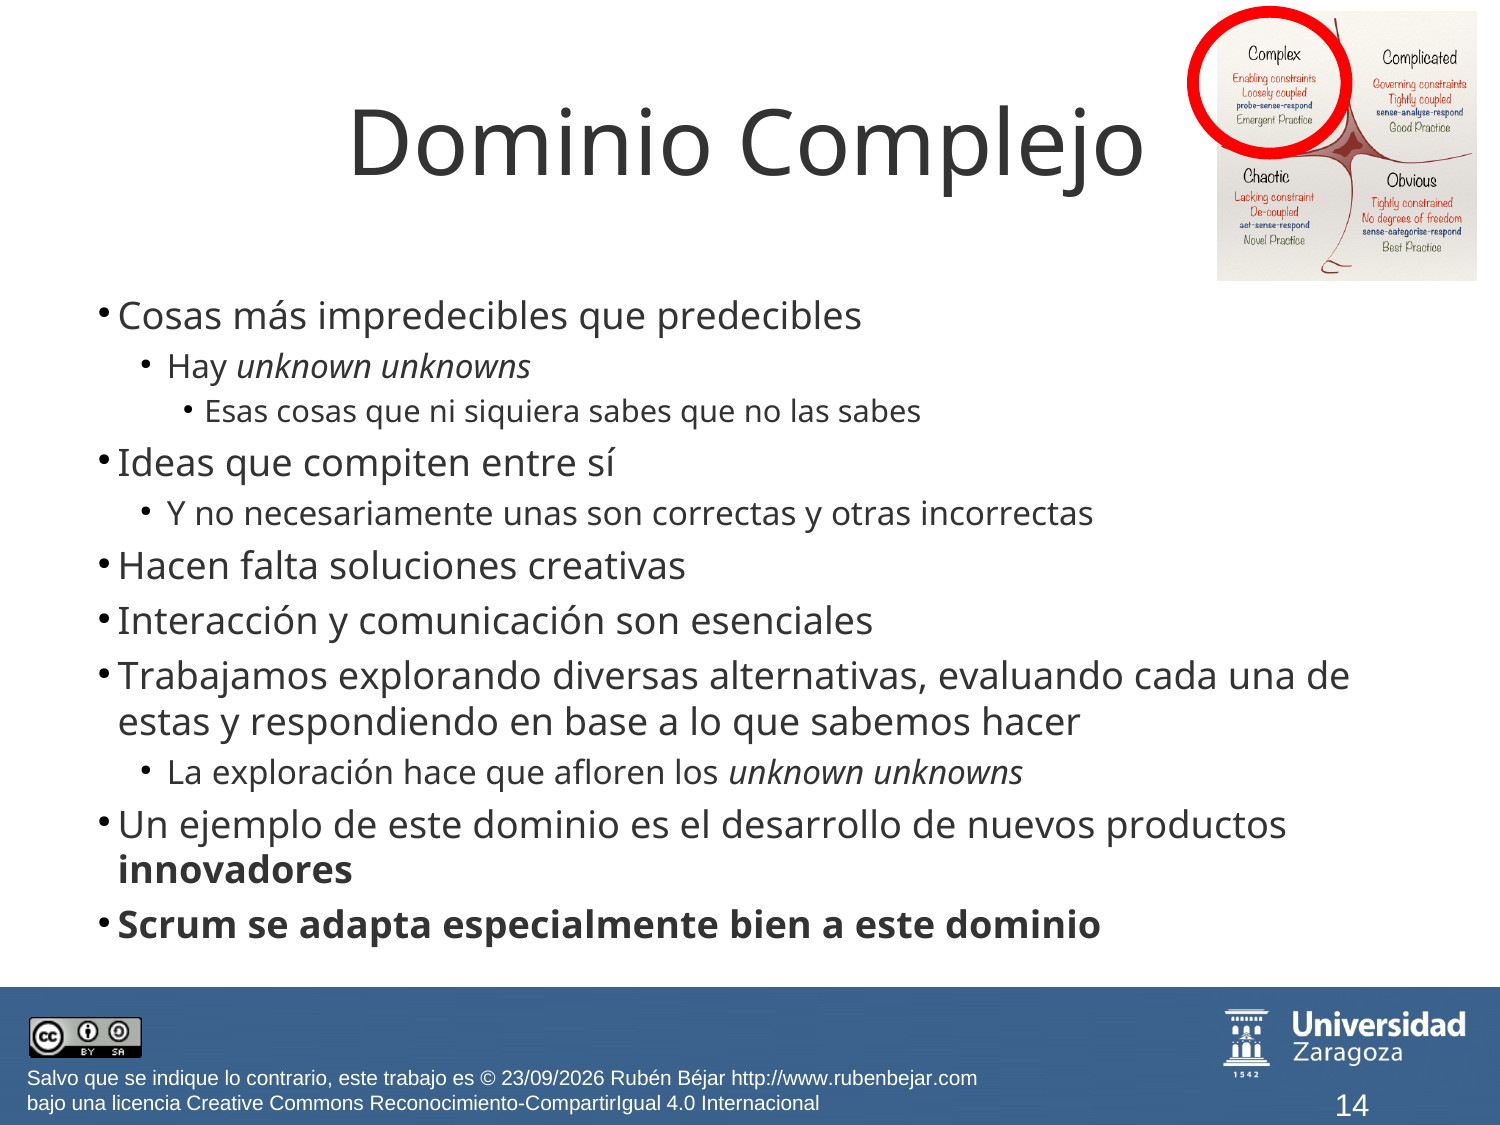

# Dominio Complejo
Cosas más impredecibles que predecibles
Hay unknown unknowns
Esas cosas que ni siquiera sabes que no las sabes
Ideas que compiten entre sí
Y no necesariamente unas son correctas y otras incorrectas
Hacen falta soluciones creativas
Interacción y comunicación son esenciales
Trabajamos explorando diversas alternativas, evaluando cada una de estas y respondiendo en base a lo que sabemos hacer
La exploración hace que afloren los unknown unknowns
Un ejemplo de este dominio es el desarrollo de nuevos productos innovadores
Scrum se adapta especialmente bien a este dominio